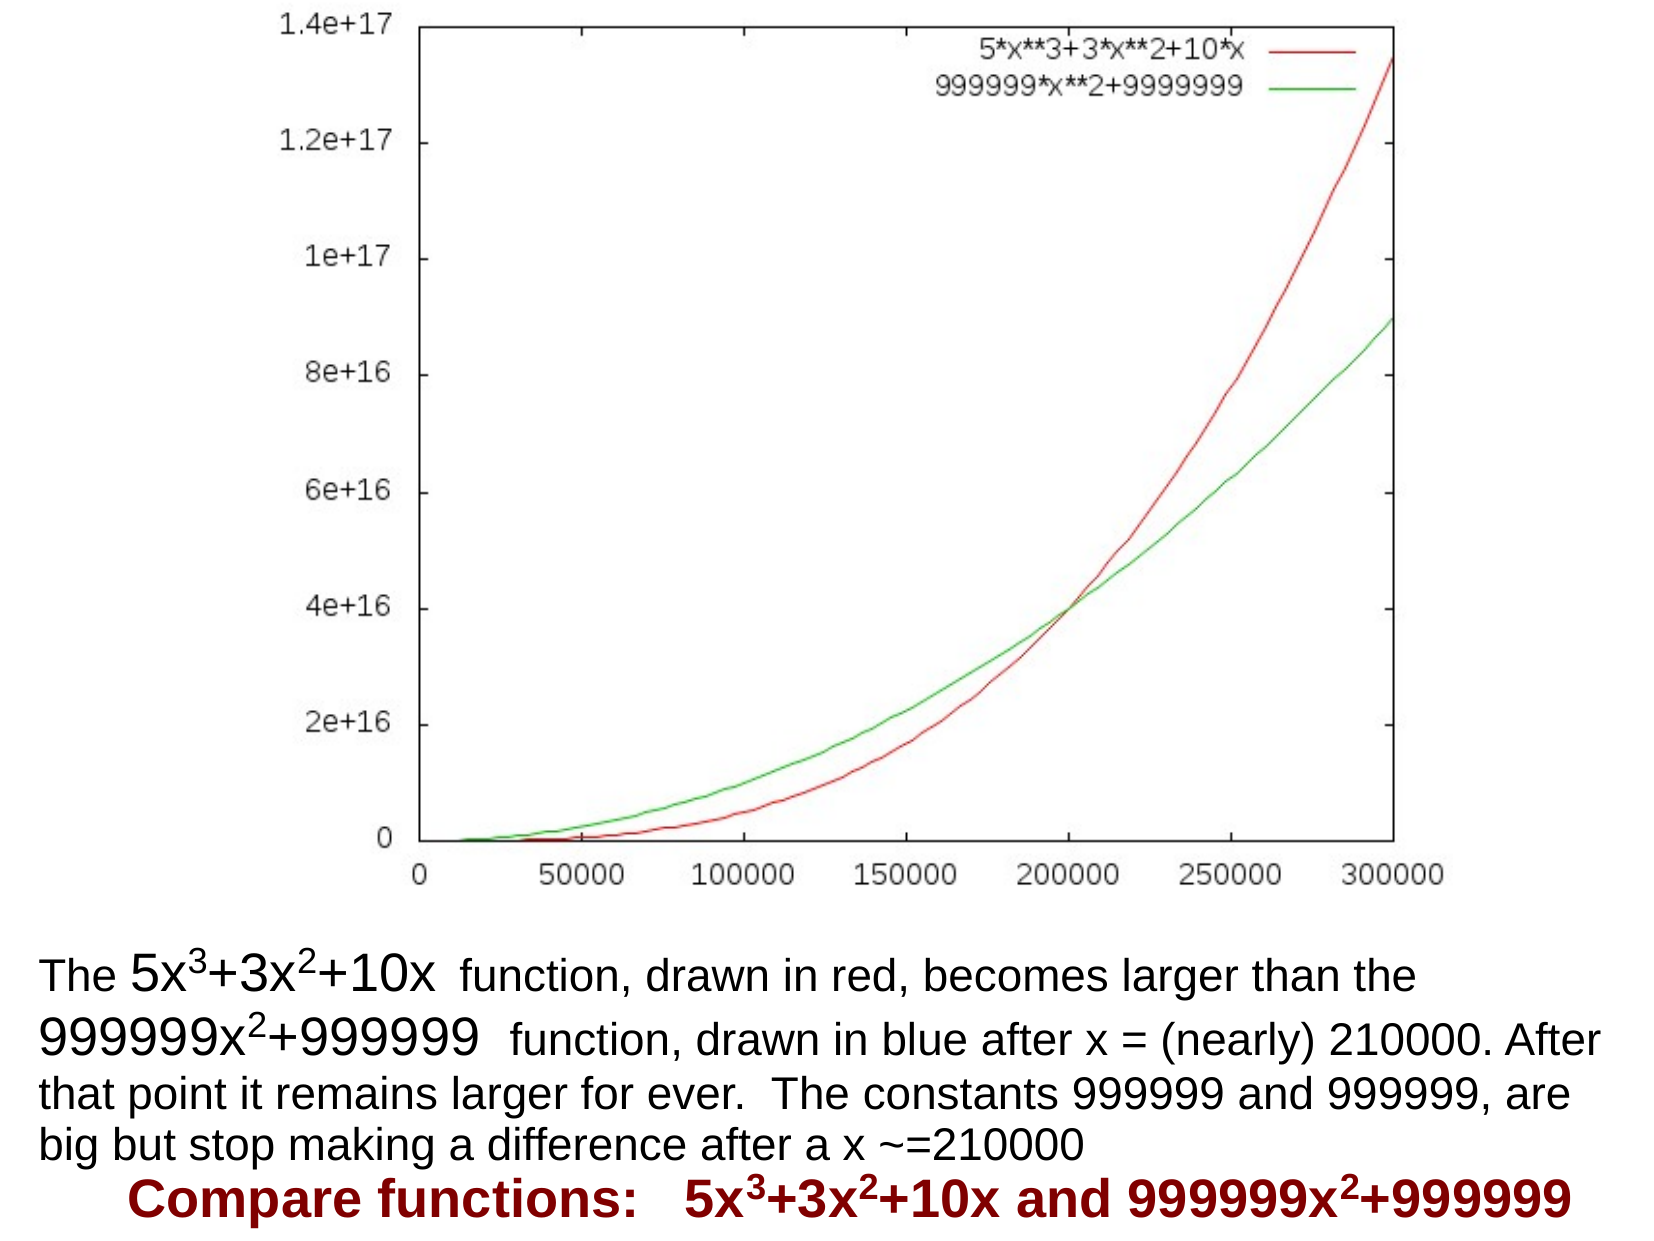

The 5x3+3x2+10x function, drawn in red, becomes larger than the 999999x2+999999 function, drawn in blue after x = (nearly) 210000. After that point it remains larger for ever. The constants 999999 and 999999, are big but stop making a difference after a x ~=210000
# Compare functions: 5x3+3x2+10x and 999999x2+999999